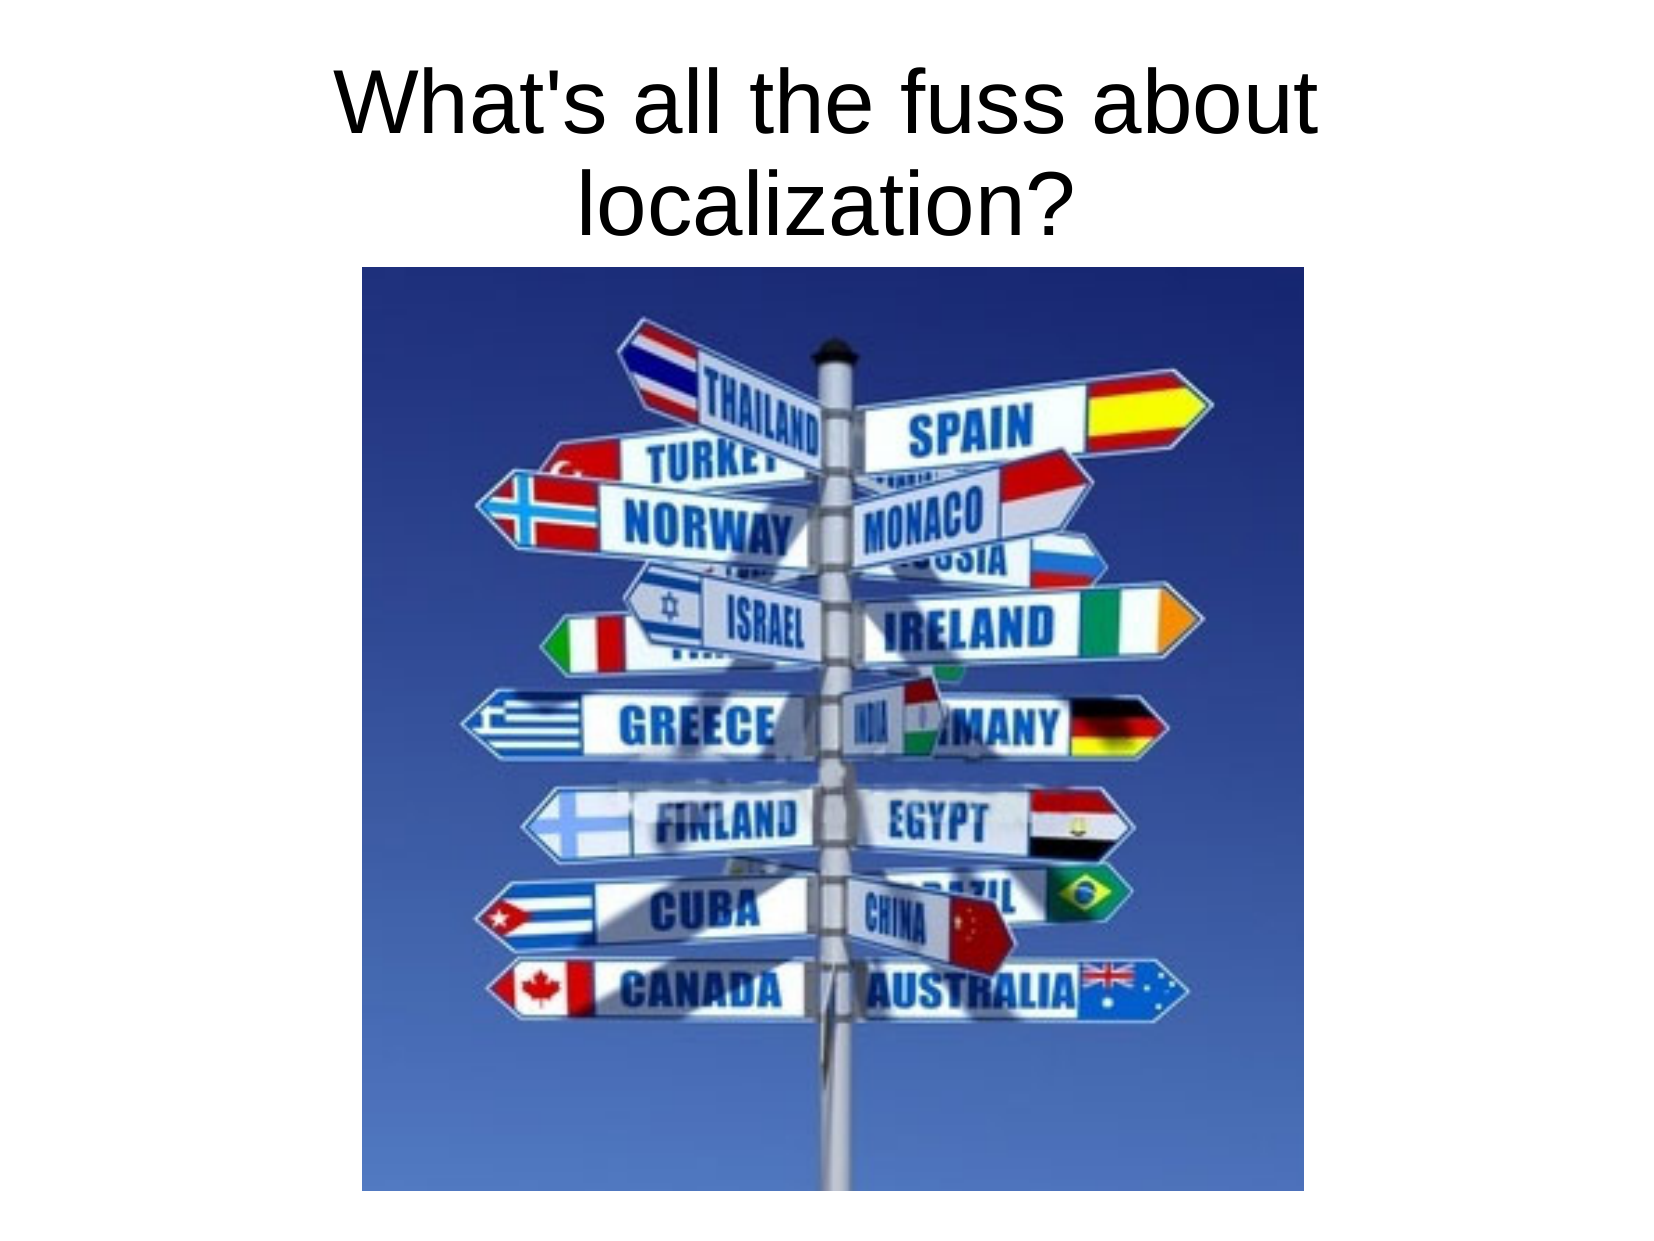

# What's all the fuss about localization?